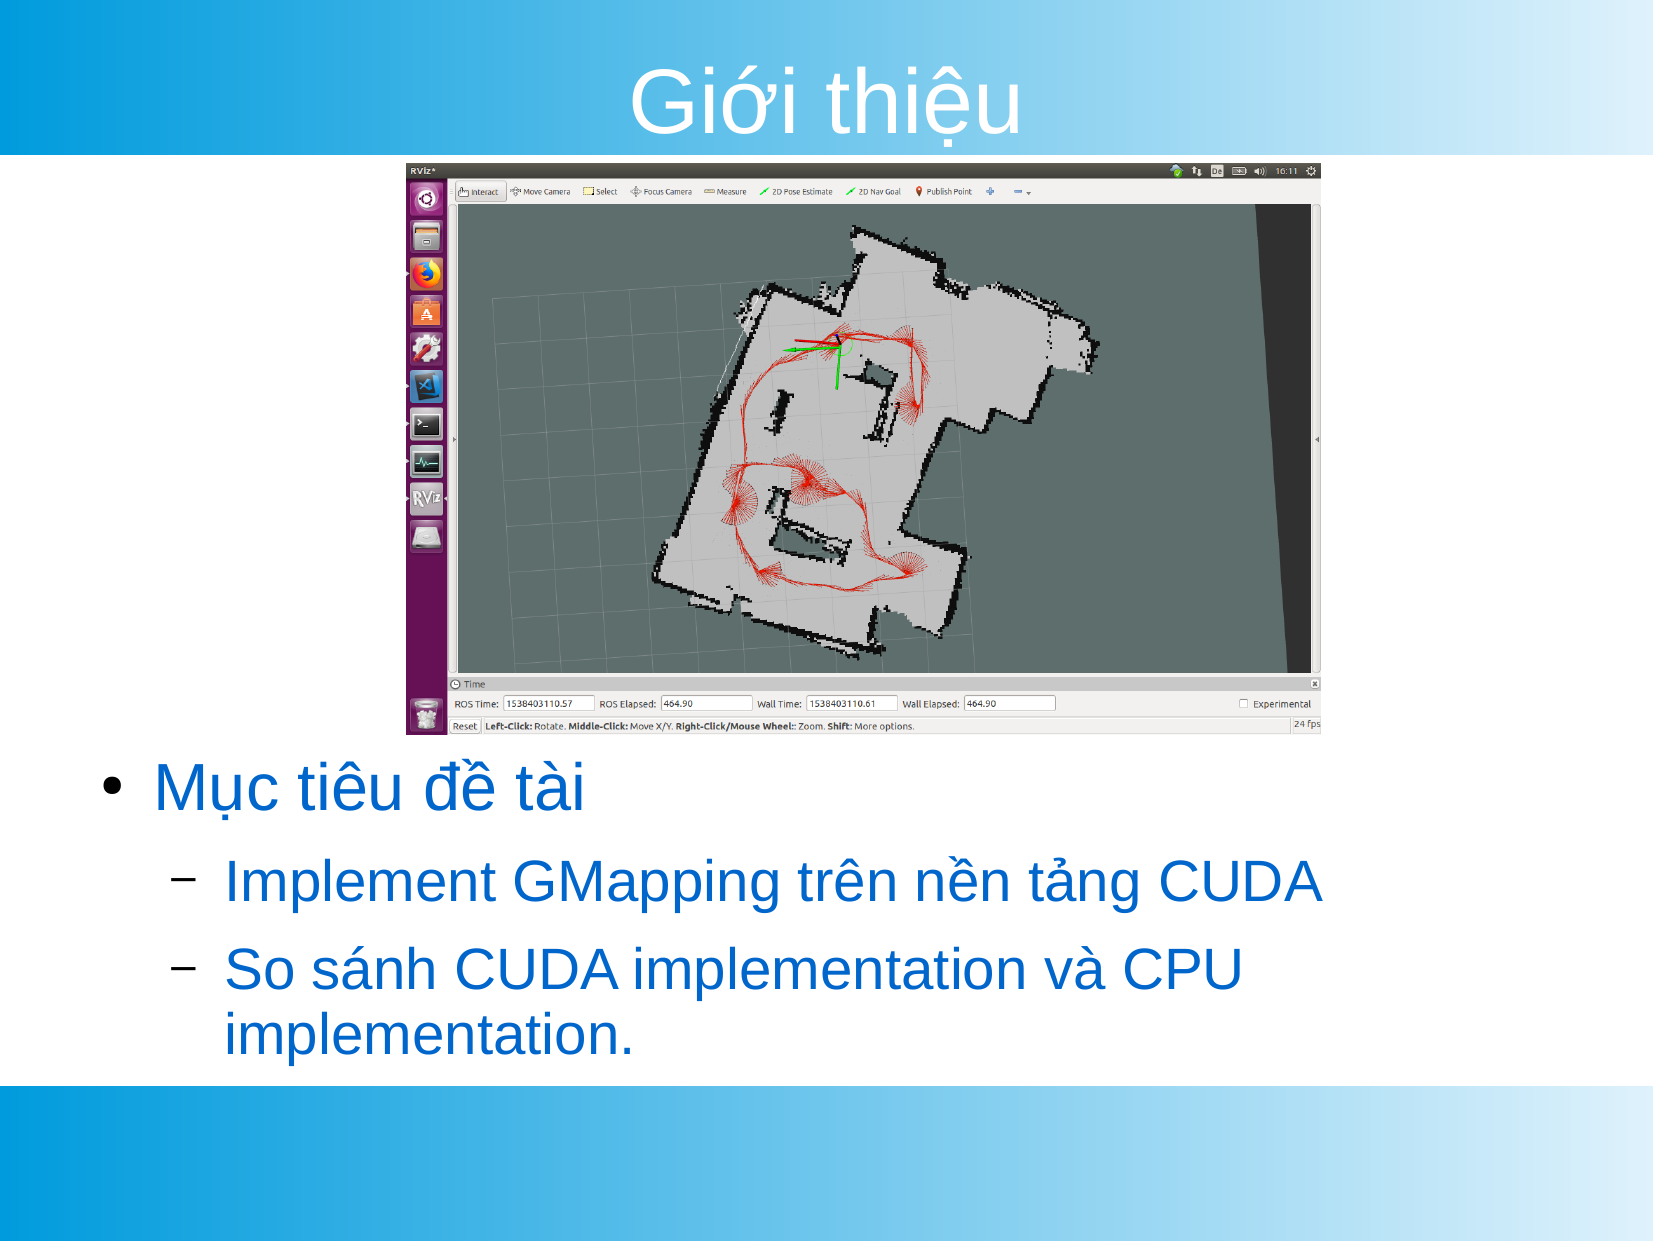

# Giới thiệu
Mục tiêu đề tài
Implement GMapping trên nền tảng CUDA
So sánh CUDA implementation và CPU implementation.